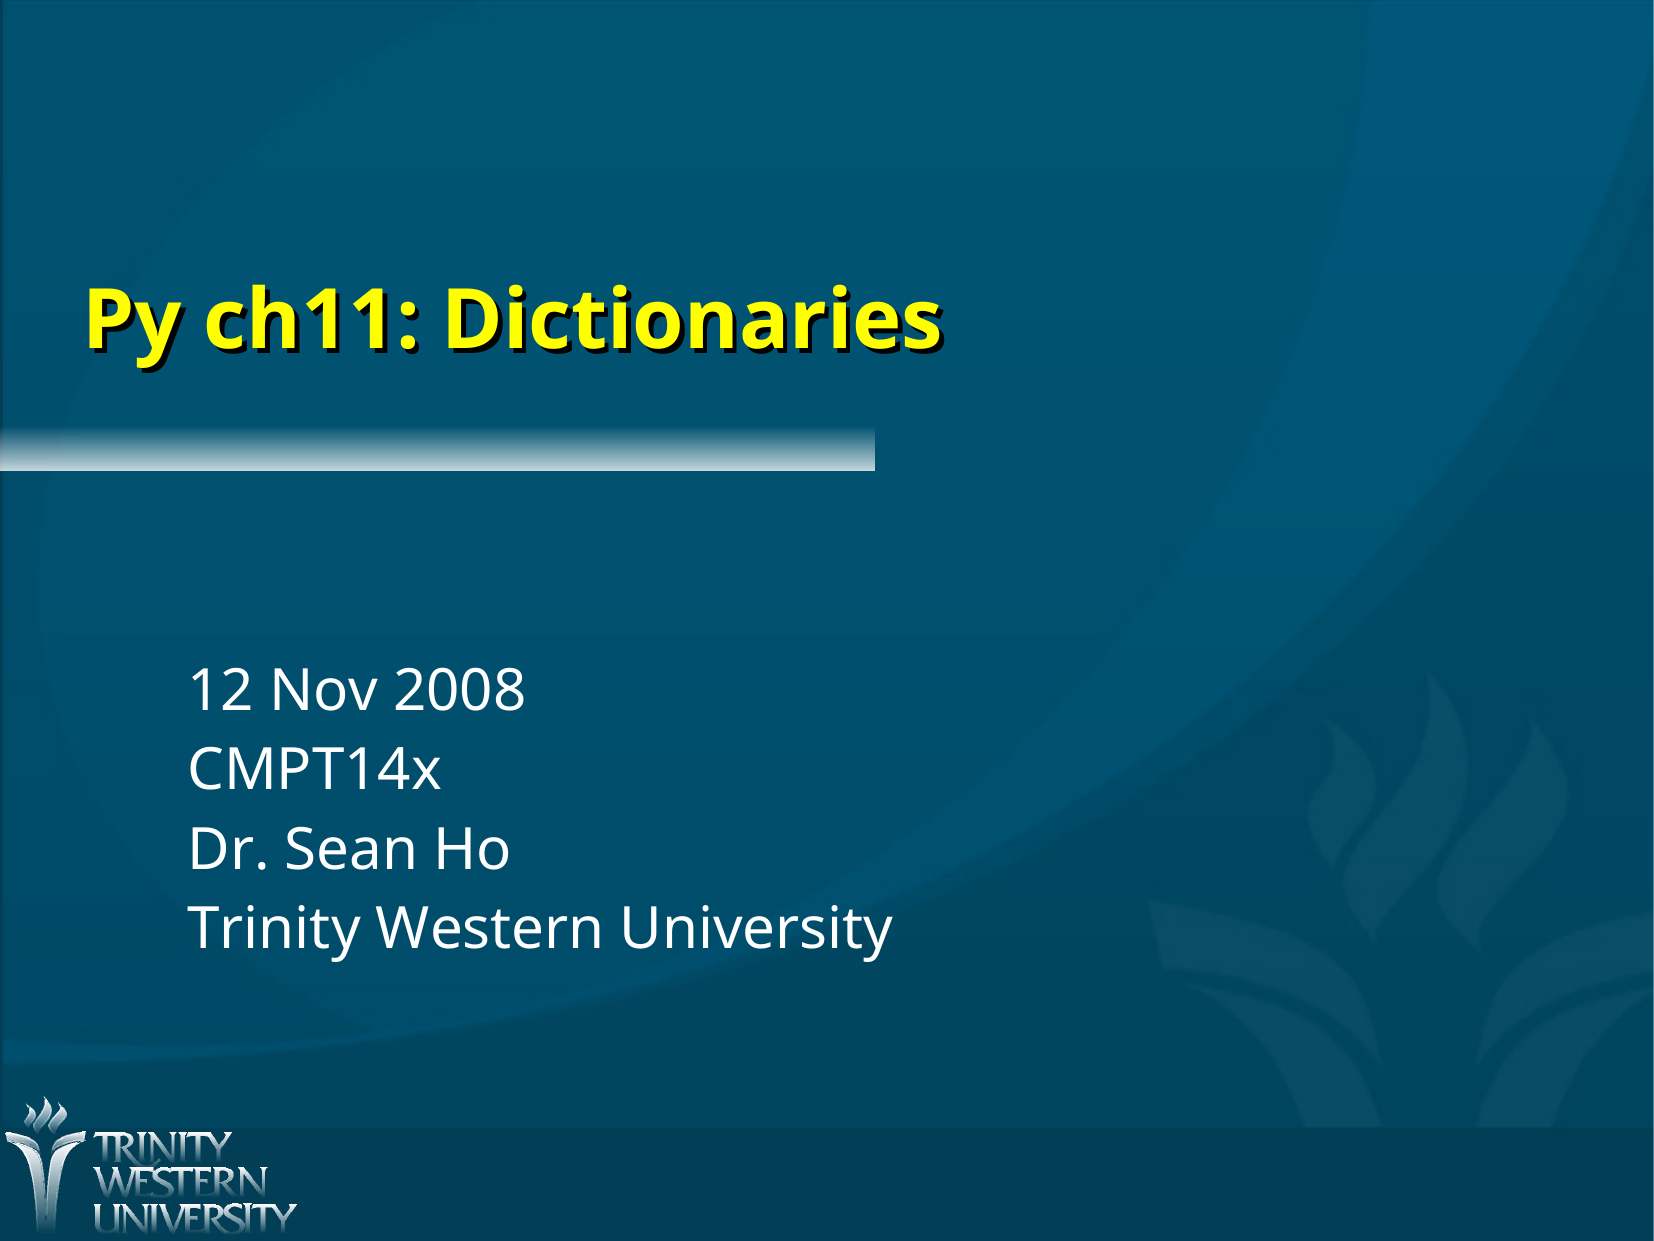

# Py ch11: Dictionaries
12 Nov 2008
CMPT14x
Dr. Sean Ho
Trinity Western University